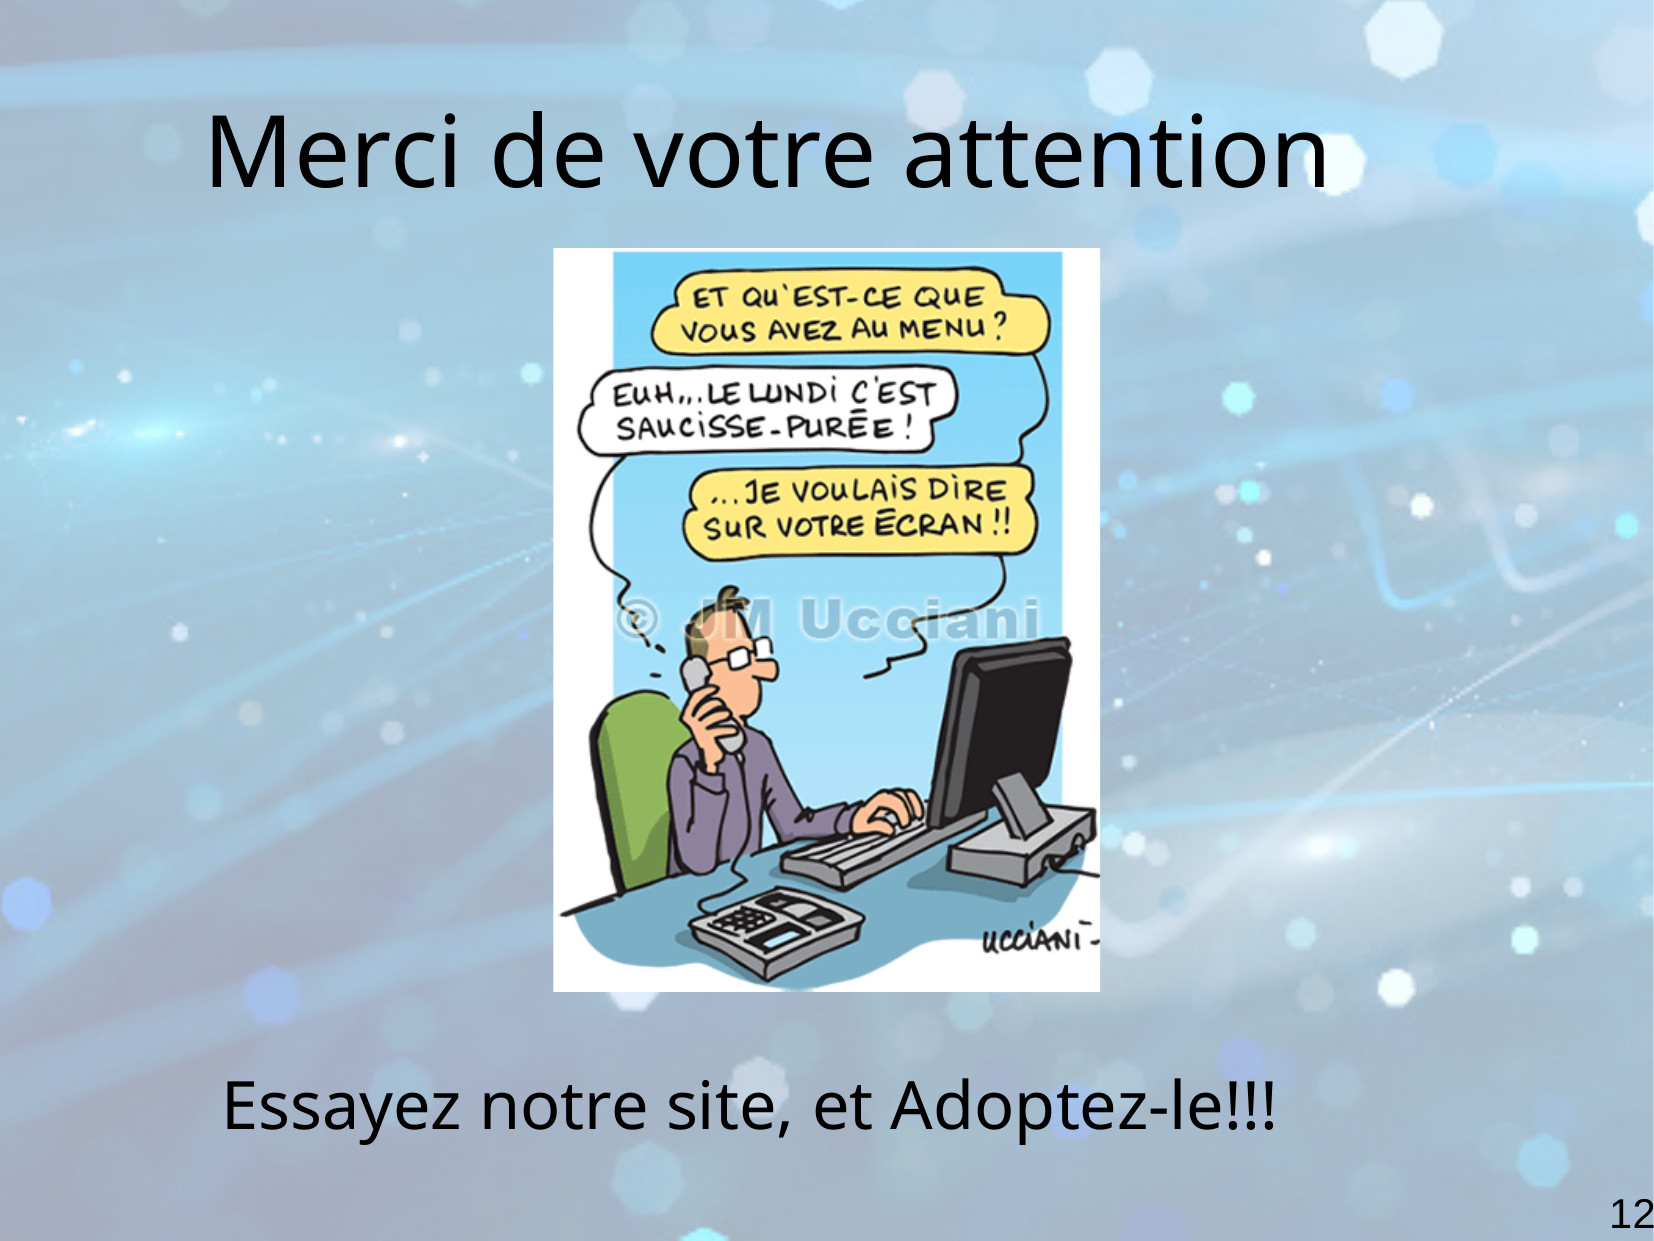

Merci de votre attention
Essayez notre site, et Adoptez-le!!!
12